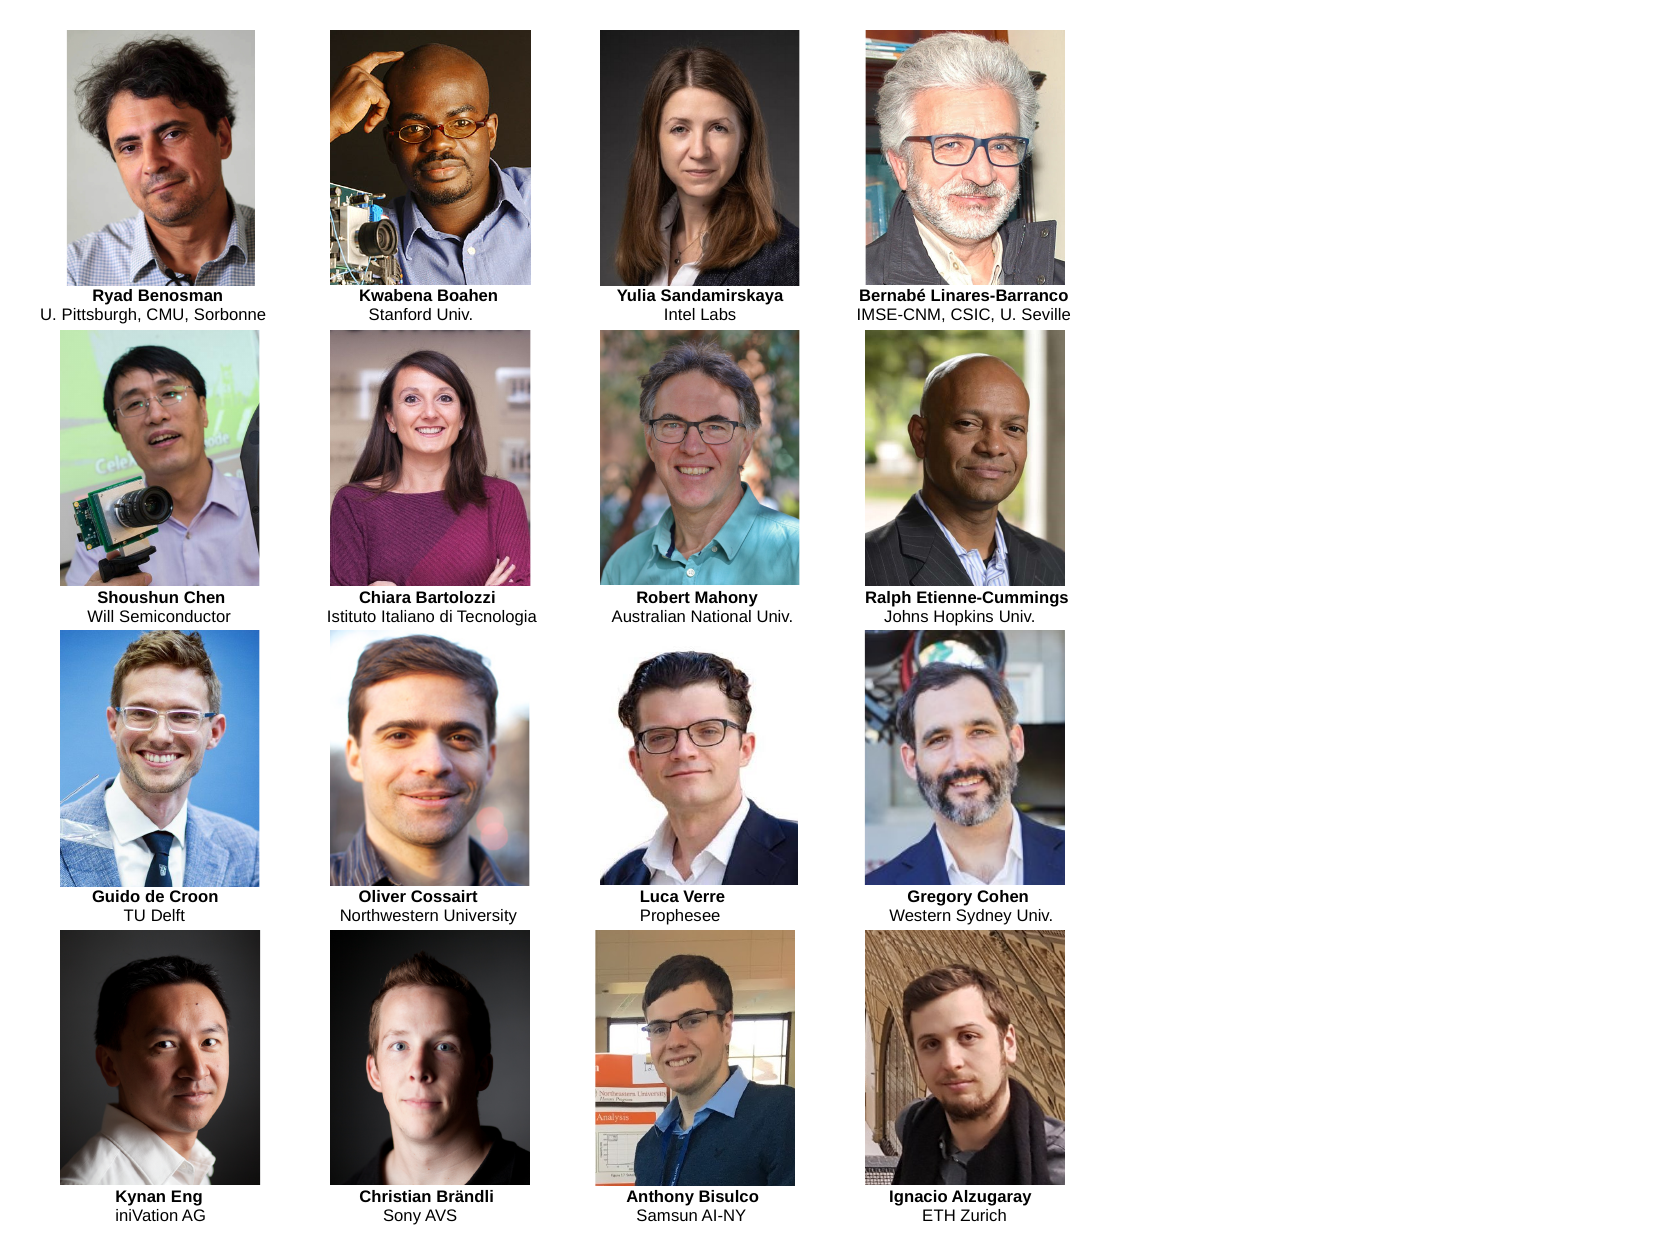

Ryad Benosman 		 Kwabena Boahen 	 Yulia Sandamirskaya Bernabé Linares-Barranco
U. Pittsburgh, CMU, Sorbonne 	 Stanford Univ. 			 Intel Labs 	 IMSE-CNM, CSIC, U. Seville
 Shoushun Chen		 Chiara Bartolozzi	 Robert Mahony 	 	Ralph Etienne-Cummings
 Will Semiconductor 	 Istituto Italiano di Tecnologia	 Australian National Univ.	 Johns Hopkins Univ.
 Guido de Croon		 Oliver Cossairt 	 	Luca Verre 		 Gregory Cohen
	 TU Delft			Northwestern University 	 	Prophesee 	 Western Sydney Univ.
	Kynan Eng		 Christian Brändli	 Anthony Bisulco 		 Ignacio Alzugaray
	iniVation AG		 Sony AVS 		 Samsun AI-NY	 	 ETH Zurich